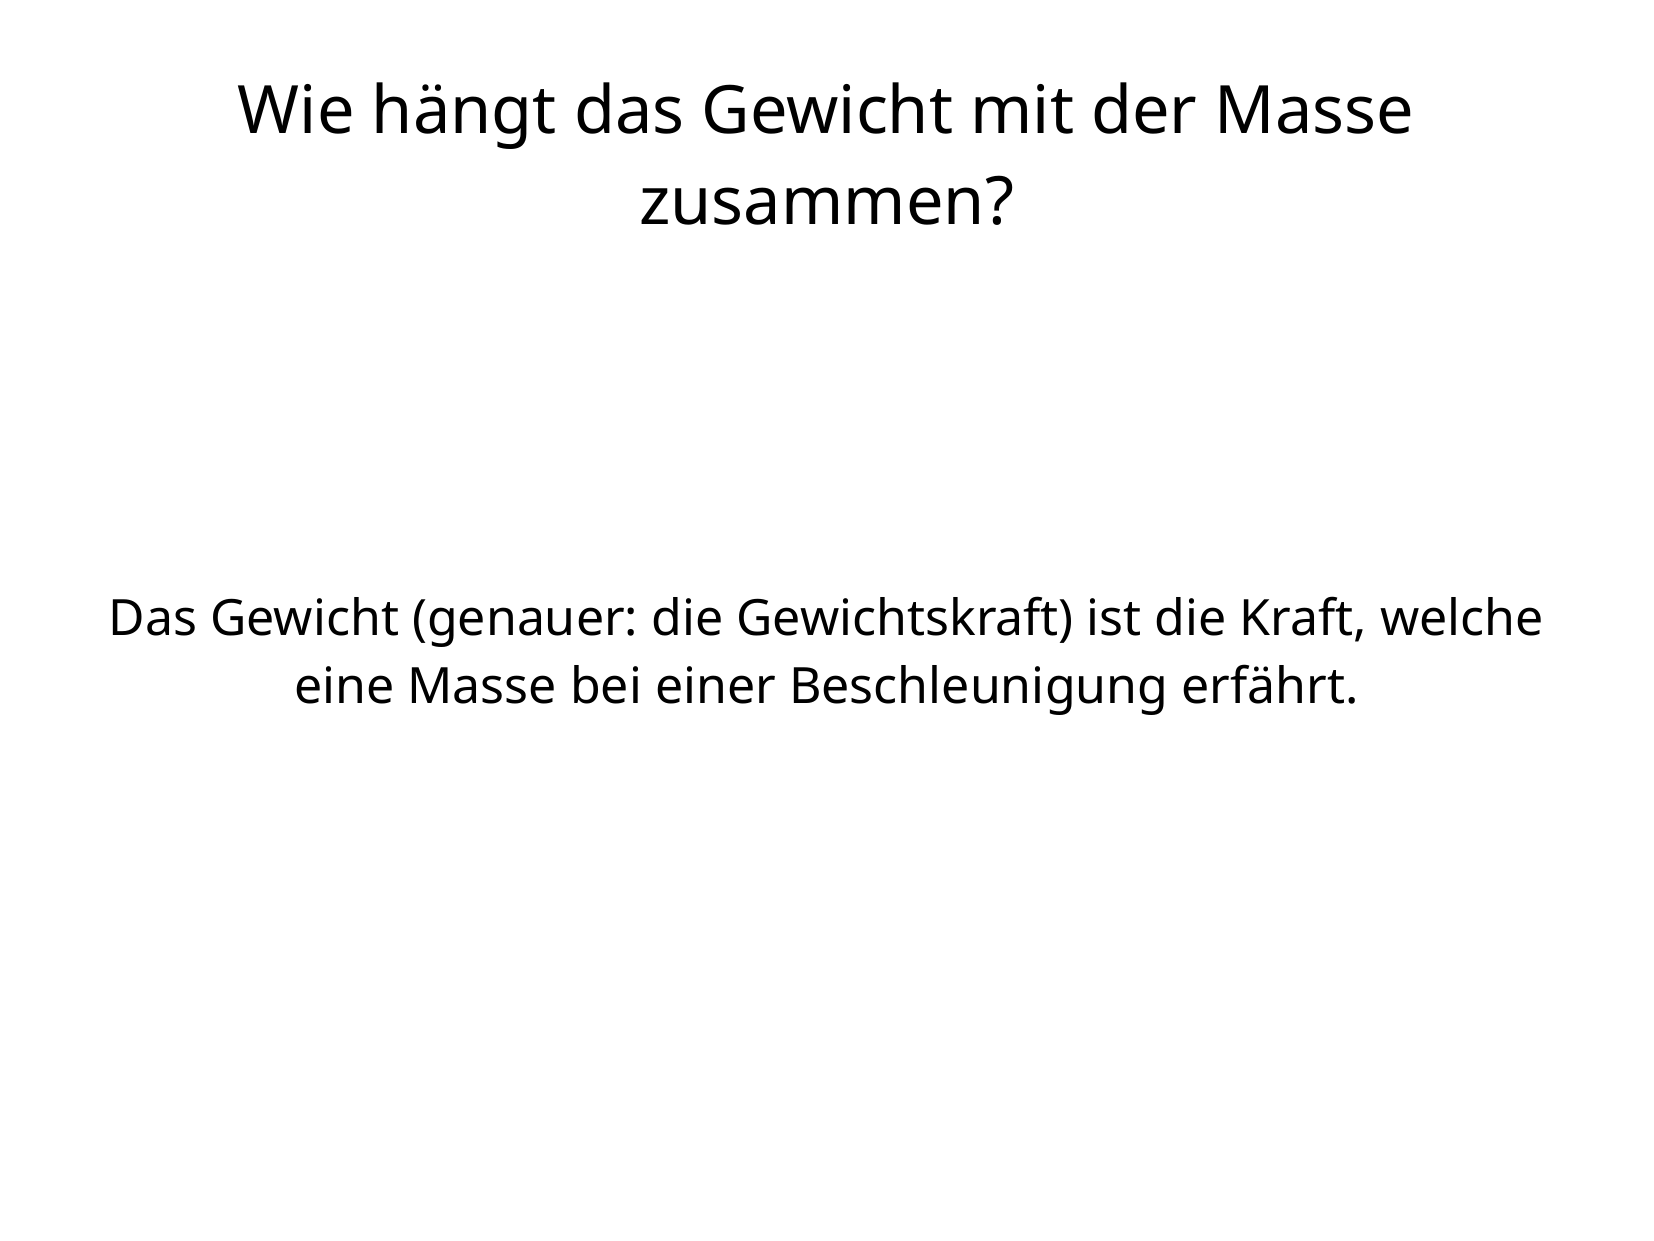

# Wie hängt das Gewicht mit der Masse zusammen?
Das Gewicht (genauer: die Gewichtskraft) ist die Kraft, welche eine Masse bei einer Beschleunigung erfährt.